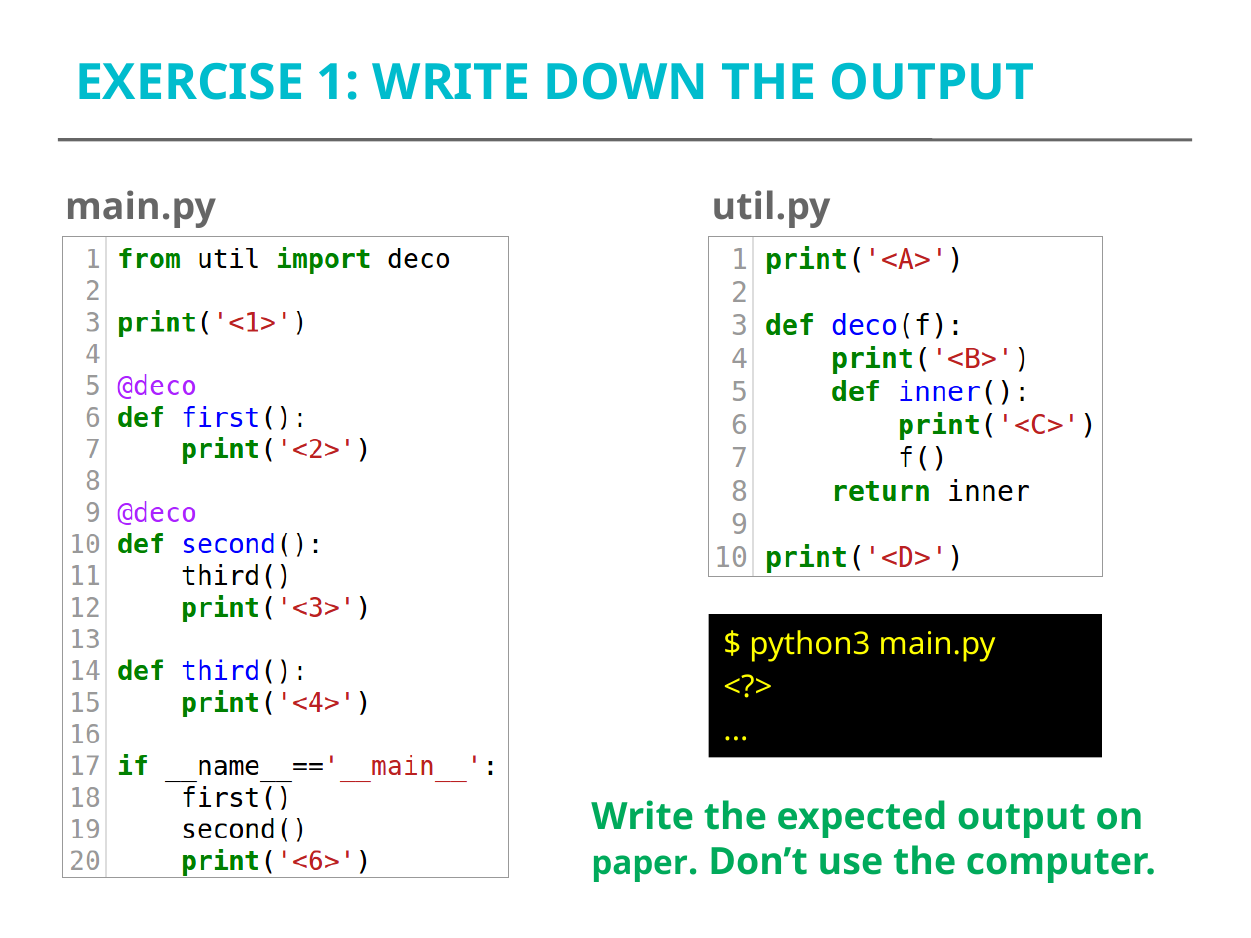

# EXERCISE 1: WRITE DOWN THE OUTPUT
main.py
util.py
$ python3 main.py
<?>
...
Write the expected output on paper. Don’t use the computer.